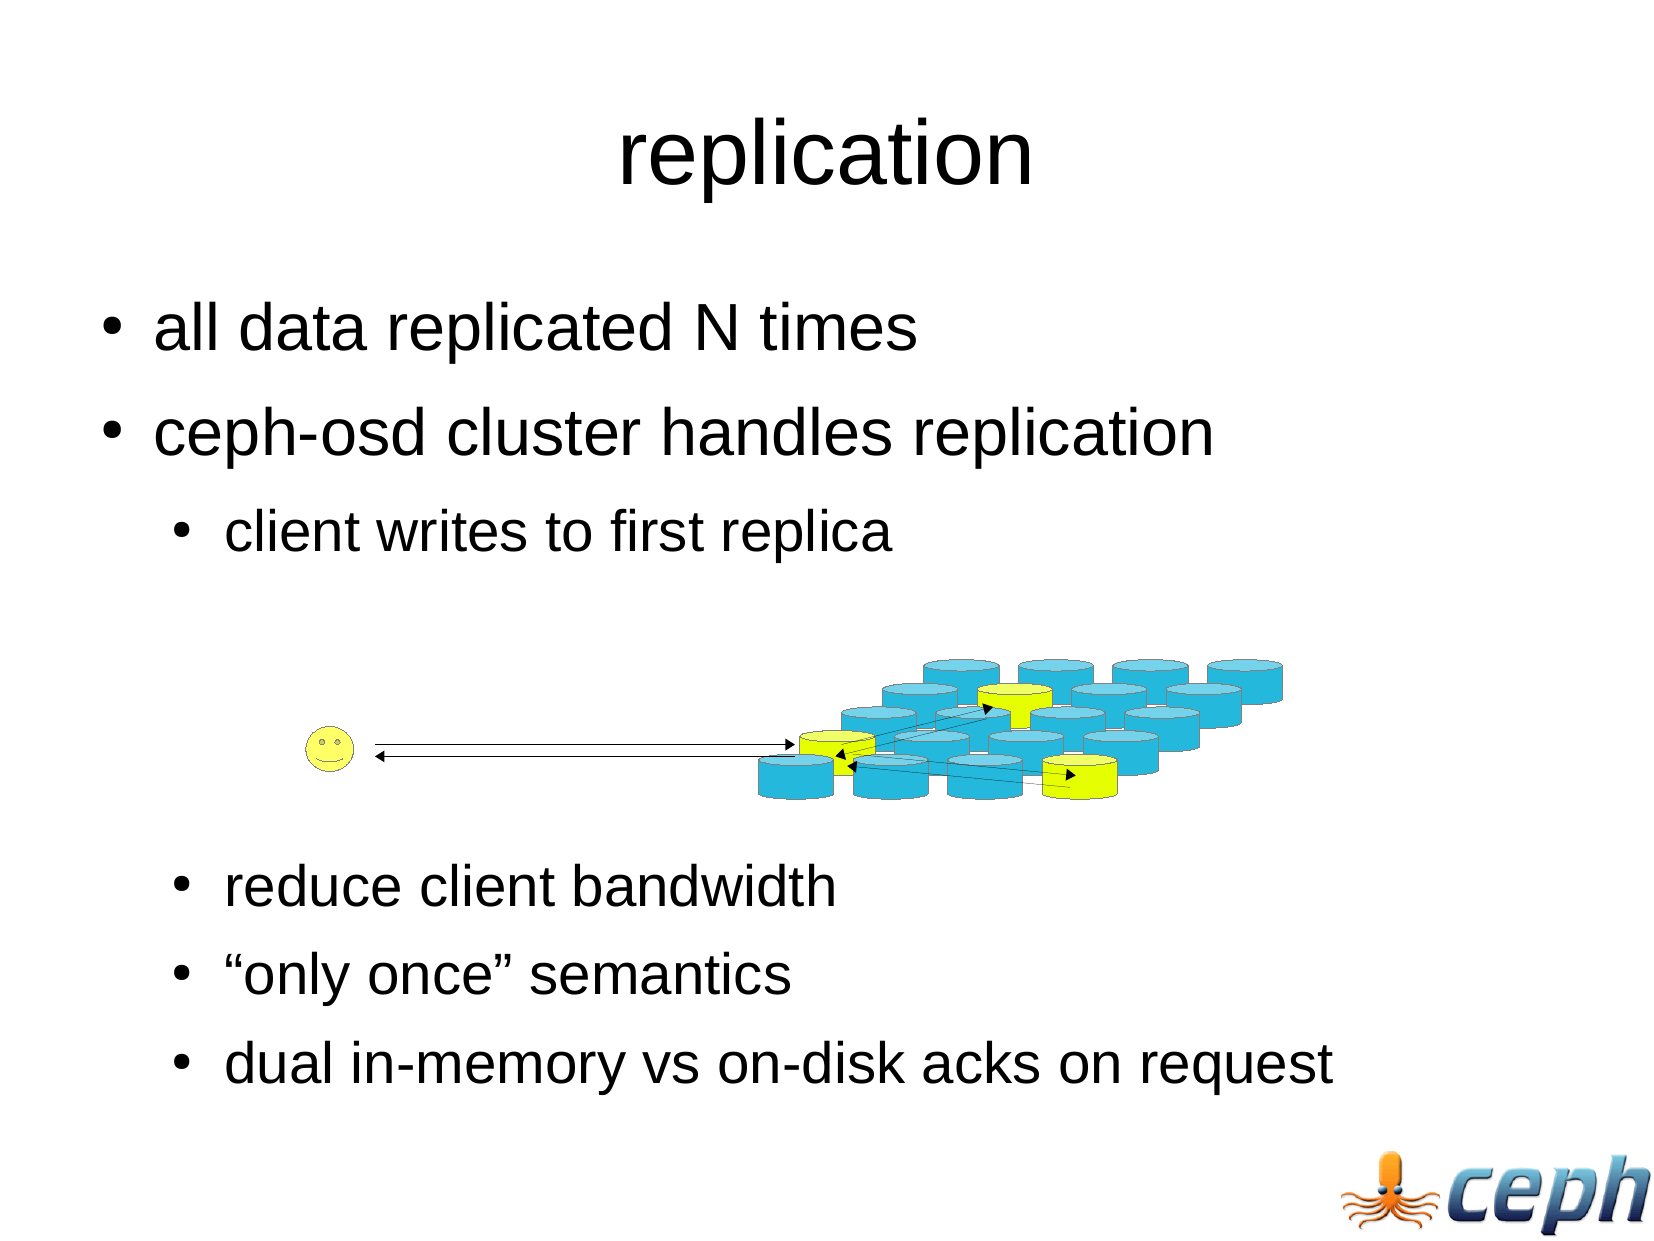

# replication
all data replicated N times
ceph-osd cluster handles replication
client writes to first replica
reduce client bandwidth
“only once” semantics
dual in-memory vs on-disk acks on request